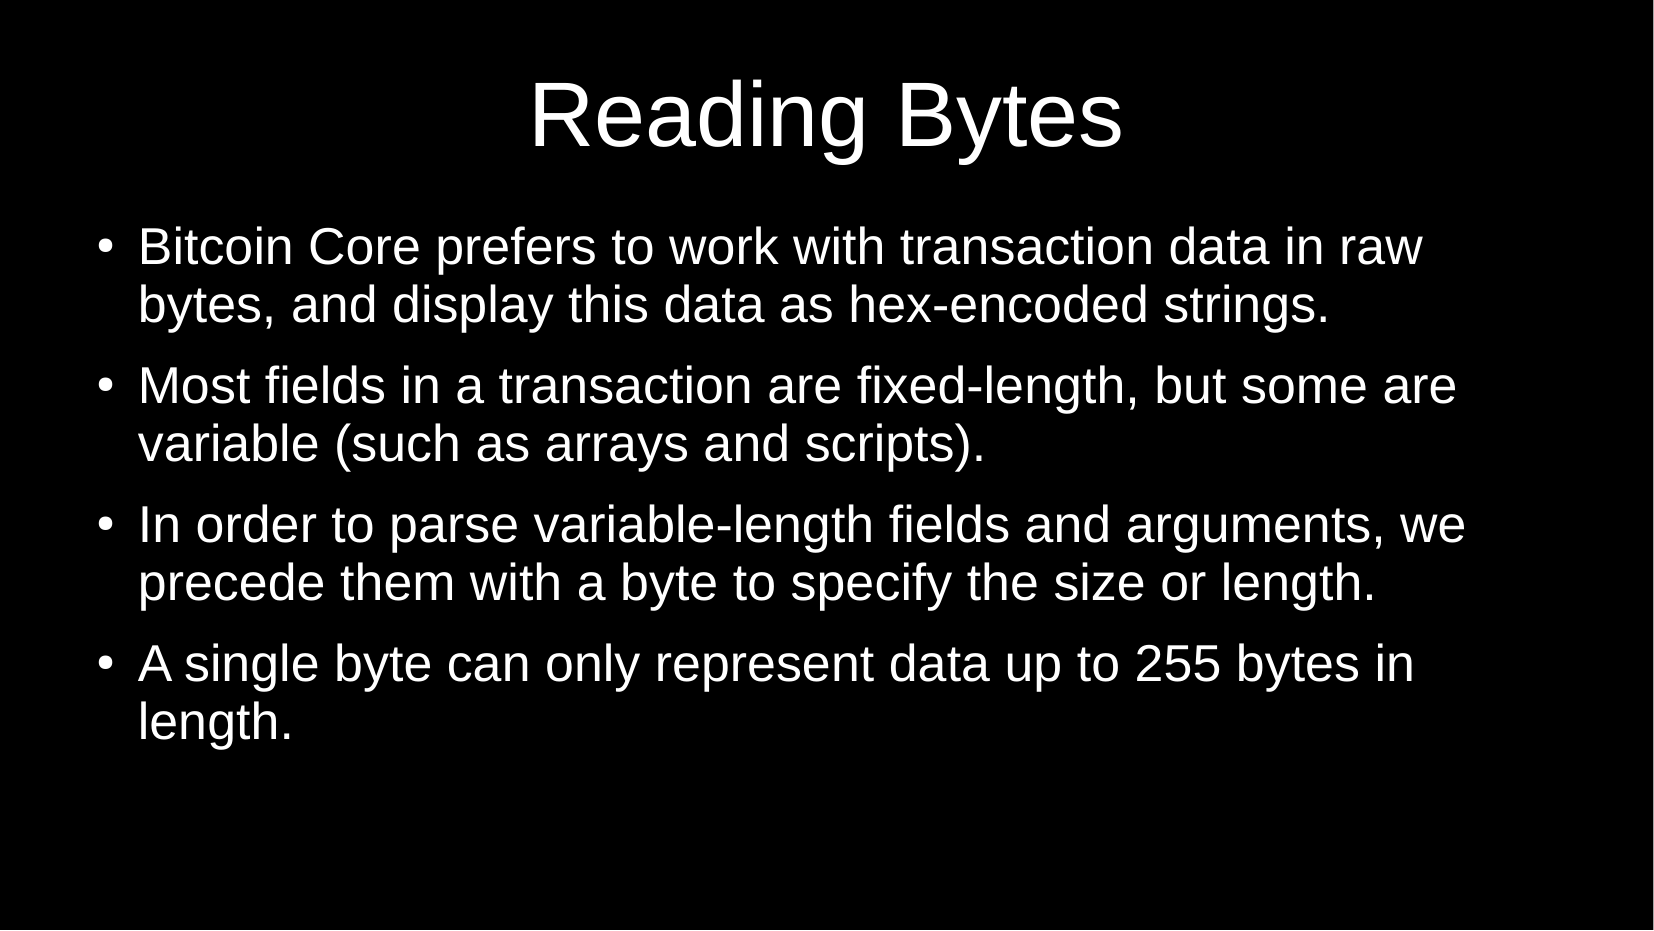

# Reading Bytes
Bitcoin Core prefers to work with transaction data in raw bytes, and display this data as hex-encoded strings.
Most fields in a transaction are fixed-length, but some are variable (such as arrays and scripts).
In order to parse variable-length fields and arguments, we precede them with a byte to specify the size or length.
A single byte can only represent data up to 255 bytes in length.